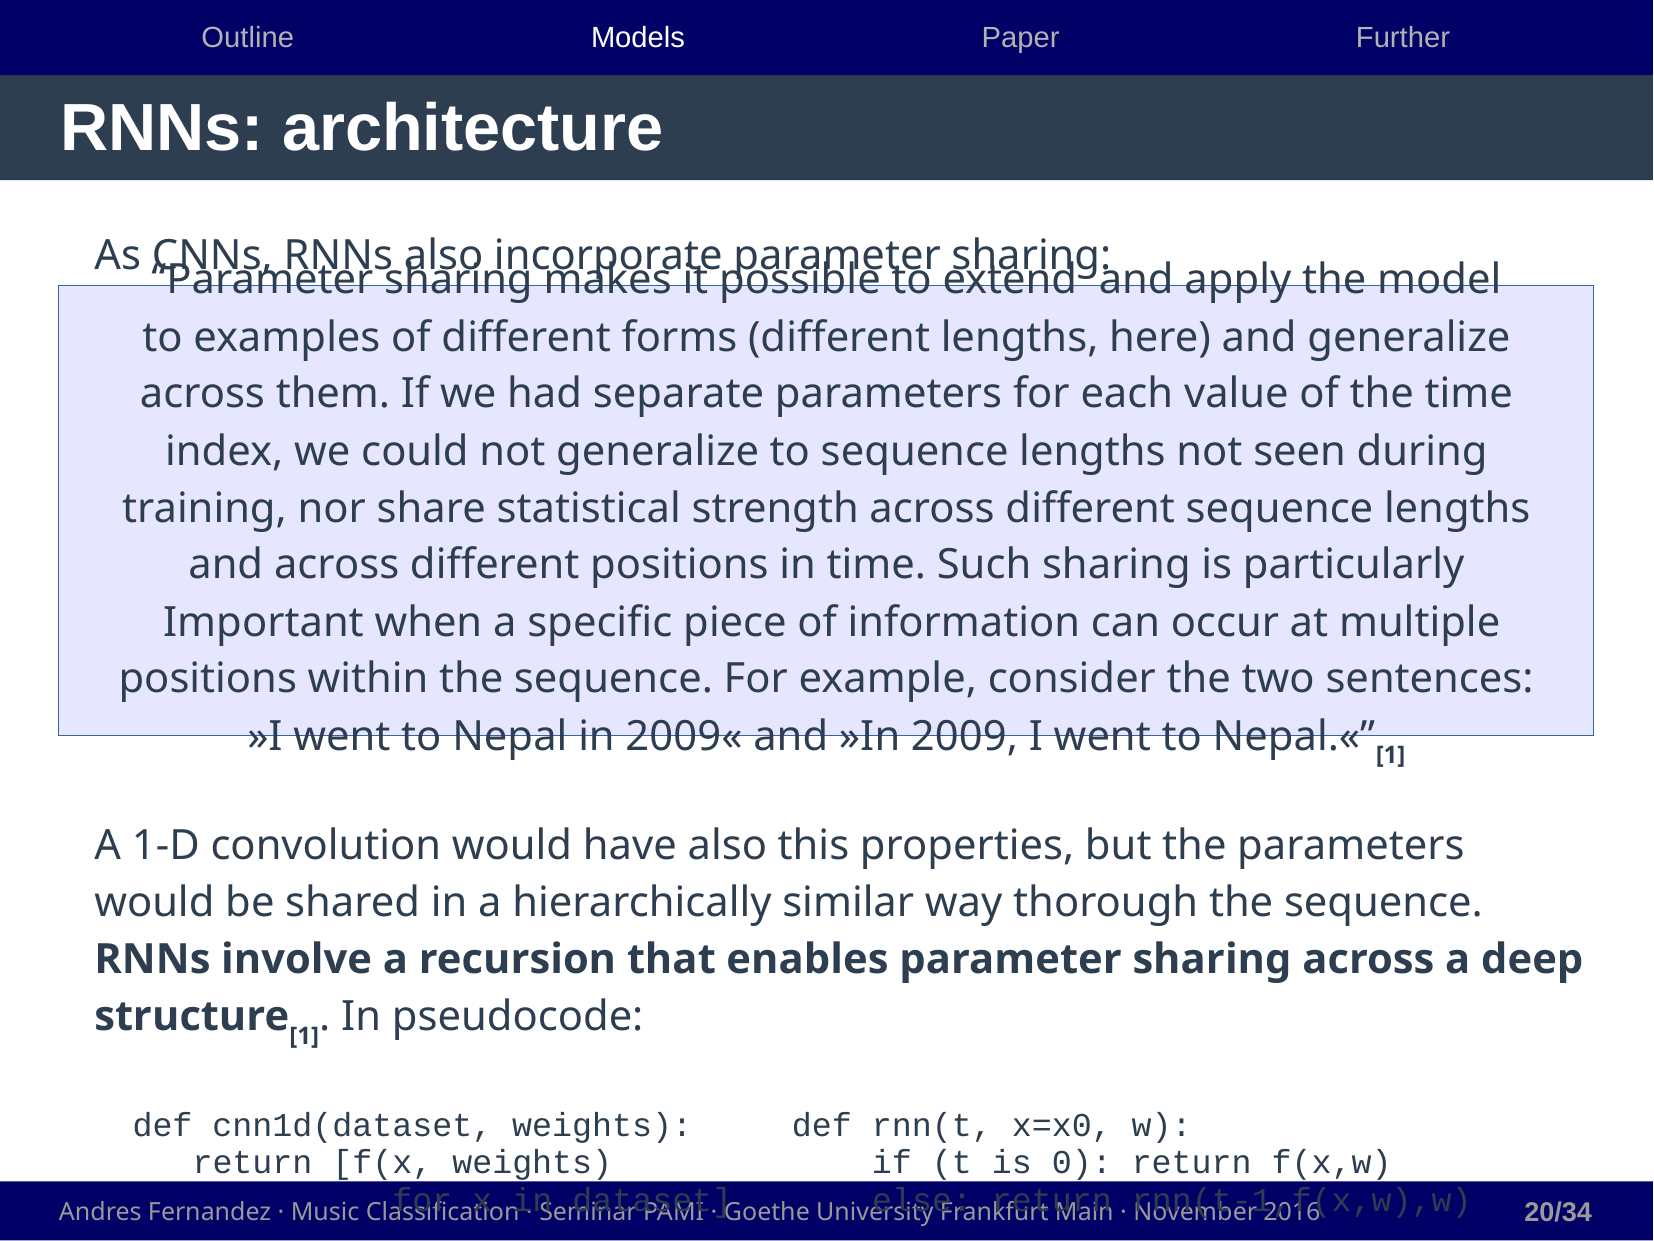

Outline Models Paper Further
# RNNs: architecture
As CNNs, RNNs also incorporate parameter sharing:
A 1-D convolution would have also this properties, but the parameters would be shared in a hierarchically similar way thorough the sequence. RNNs involve a recursion that enables parameter sharing across a deep structure[1]. In pseudocode:
def cnn1d(dataset, weights): def rnn(t, x=x0, w):
 return [f(x, weights) if (t is 0): return f(x,w)
 for x in dataset] else: return rnn(t-1,f(x,w),w)
“Parameter sharing makes it possible to extend and apply the model
to examples of different forms (different lengths, here) and generalize
across them. If we had separate parameters for each value of the time
index, we could not generalize to sequence lengths not seen during
training, nor share statistical strength across different sequence lengths
and across different positions in time. Such sharing is particularly
 Important when a specific piece of information can occur at multiple
positions within the sequence. For example, consider the two sentences:
»I went to Nepal in 2009« and »In 2009, I went to Nepal.«”[1]